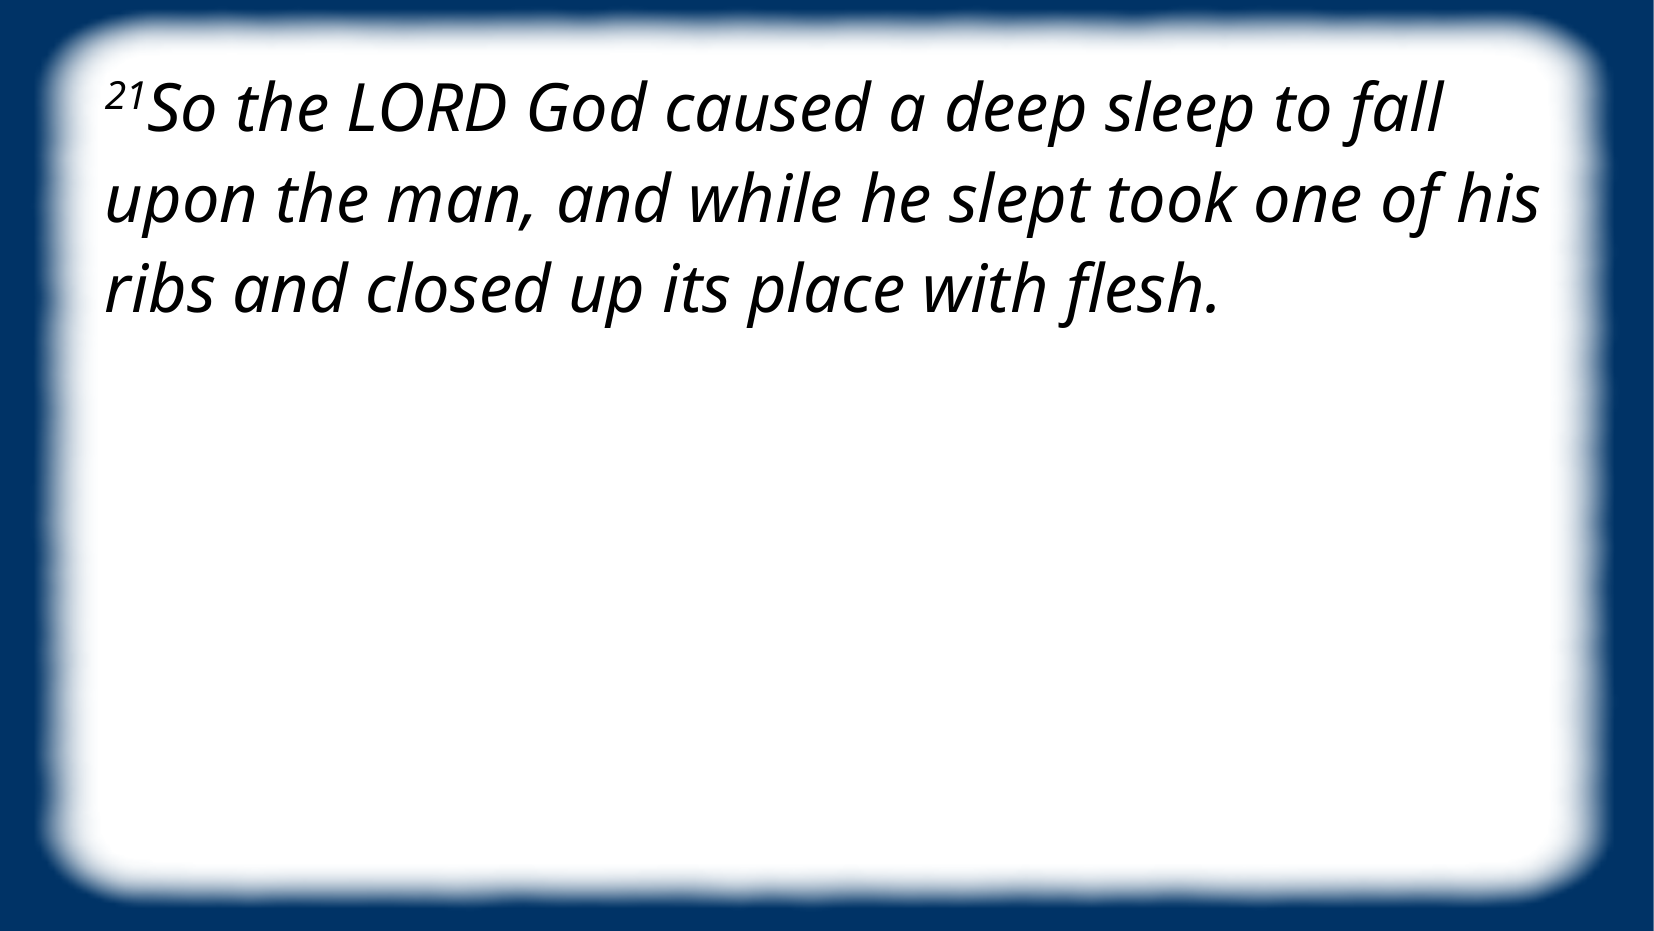

21So the LORD God caused a deep sleep to fall upon the man, and while he slept took one of his ribs and closed up its place with flesh.